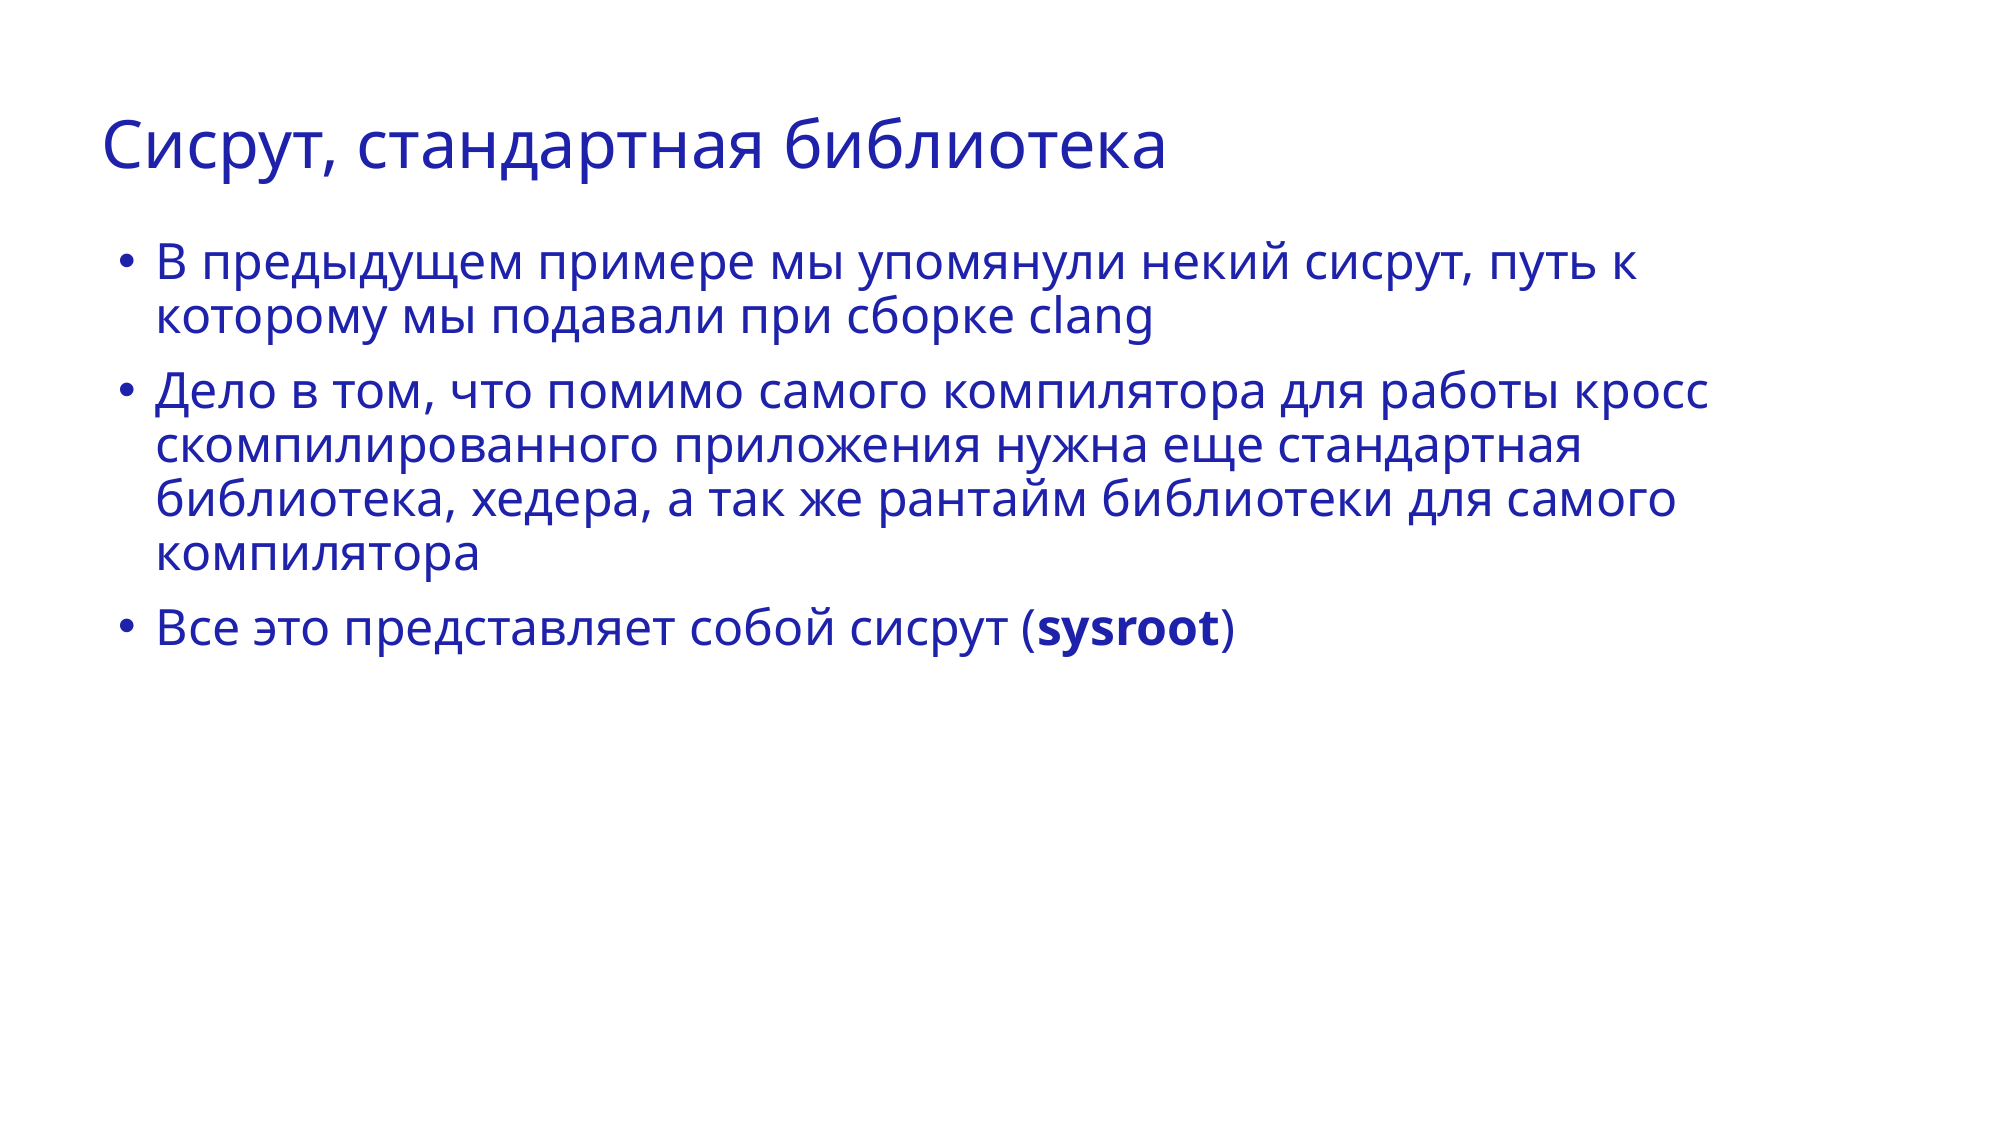

Сисрут, стандартная библиотека
# В предыдущем примере мы упомянули некий сисрут, путь к которому мы подавали при сборке clang
Дело в том, что помимо самого компилятора для работы кросс скомпилированного приложения нужна еще стандартная библиотека, хедера, а так же рантайм библиотеки для самого компилятора
Все это представляет собой сисрут (sysroot)